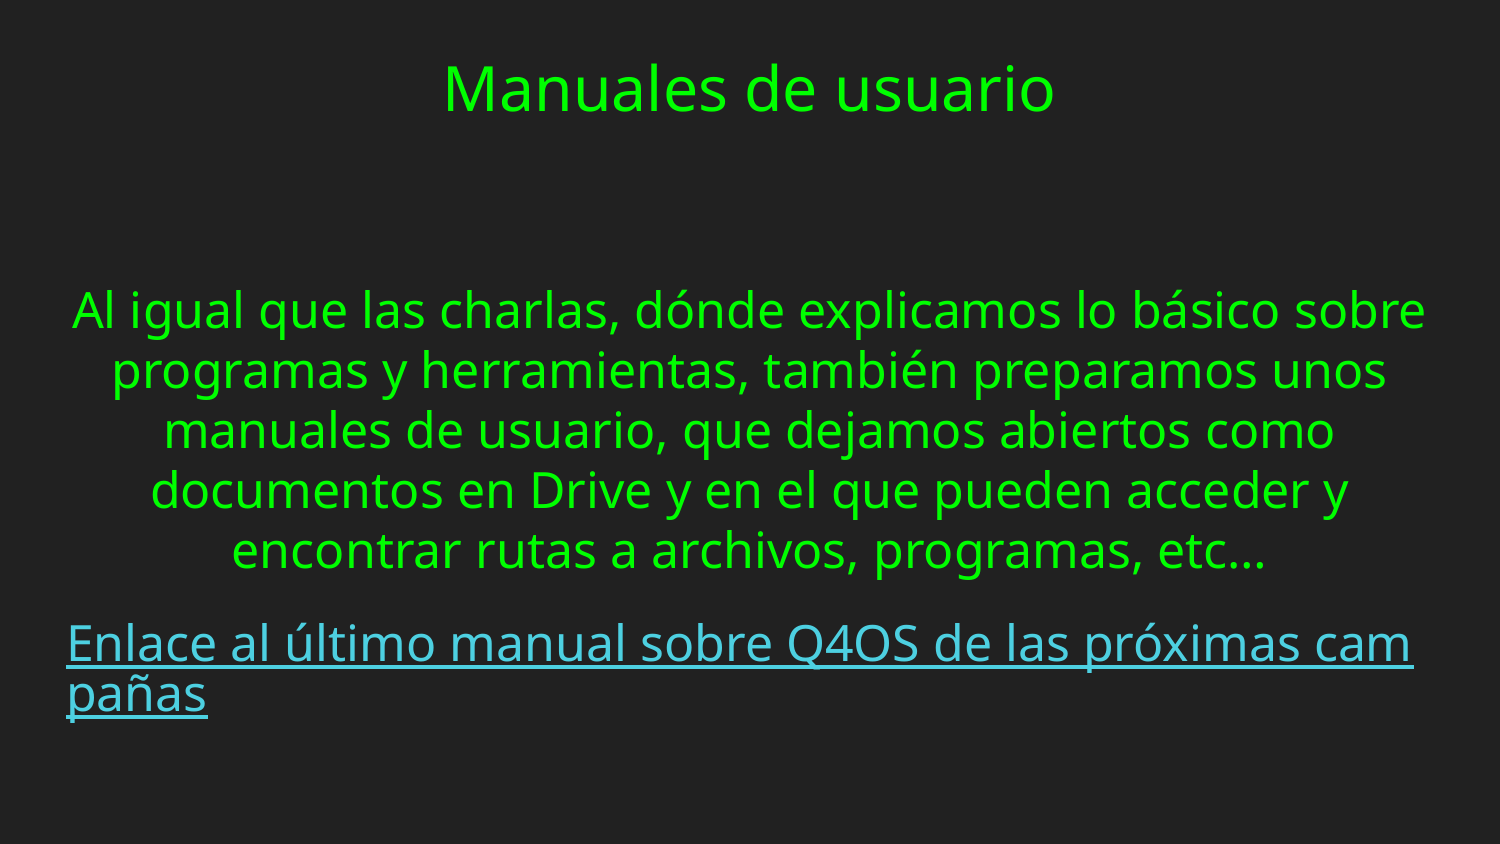

# Manuales de usuario
Al igual que las charlas, dónde explicamos lo básico sobre programas y herramientas, también preparamos unos manuales de usuario, que dejamos abiertos como documentos en Drive y en el que pueden acceder y encontrar rutas a archivos, programas, etc…
Enlace al último manual sobre Q4OS de las próximas campañas